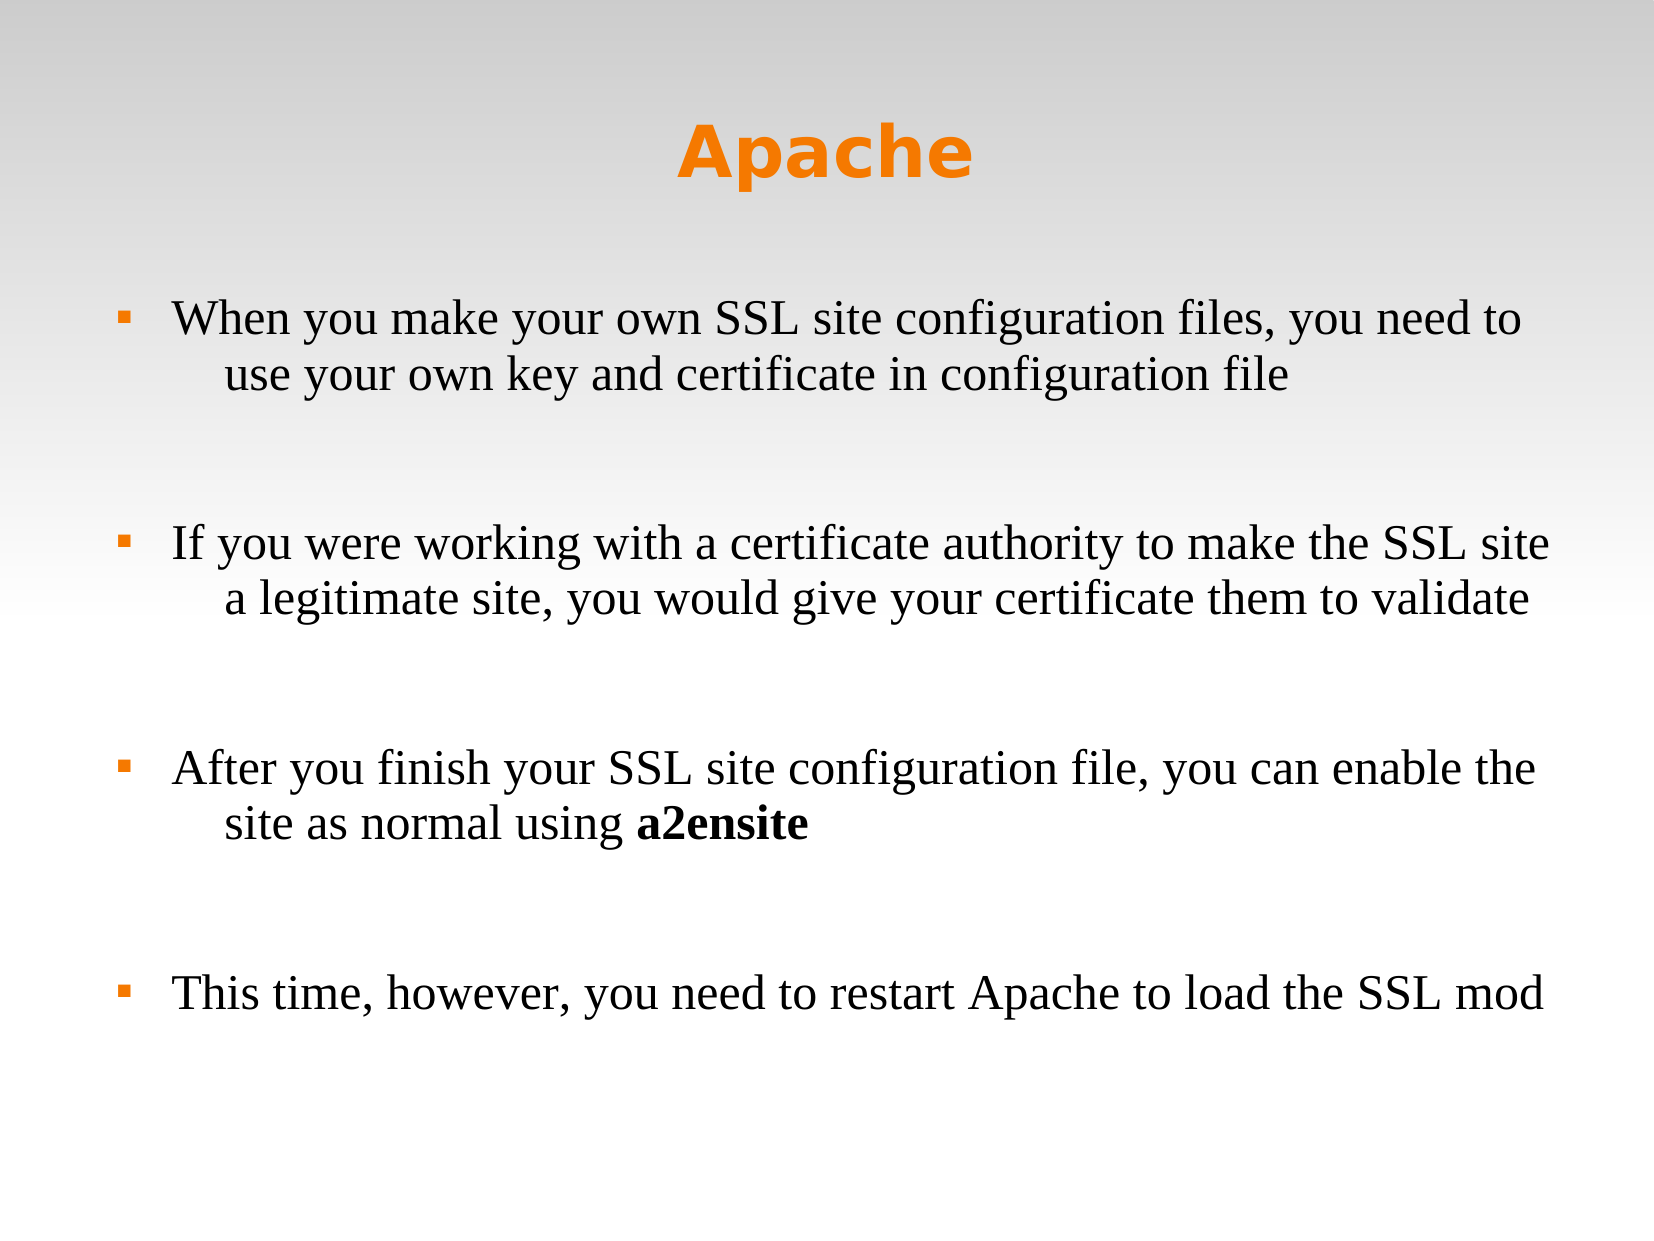

# Apache
When you make your own SSL site configuration files, you need to use your own key and certificate in configuration file
If you were working with a certificate authority to make the SSL site a legitimate site, you would give your certificate them to validate
After you finish your SSL site configuration file, you can enable the site as normal using a2ensite
This time, however, you need to restart Apache to load the SSL mod